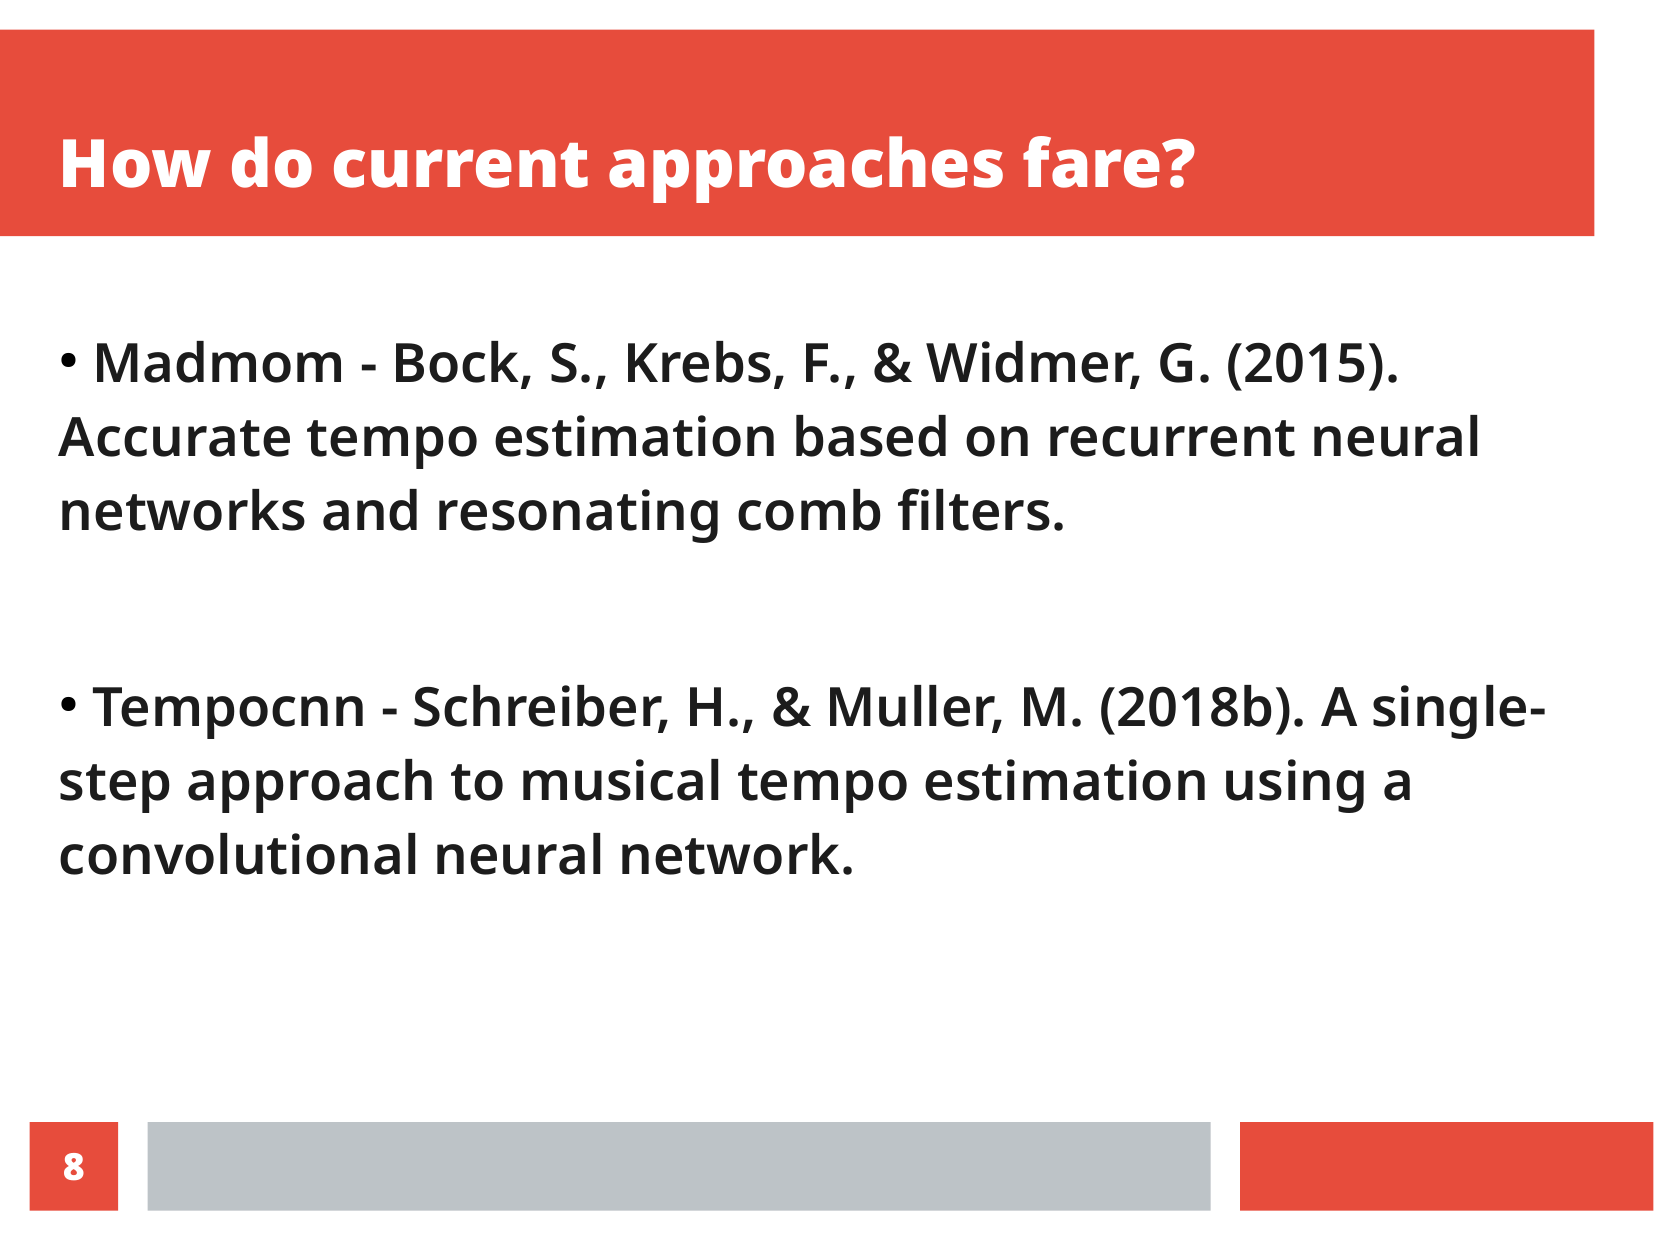

# How do current approaches fare?
 Madmom - Bock, S., Krebs, F., & Widmer, G. (2015). Accurate tempo estimation based on recurrent neural networks and resonating comb filters.
 Tempocnn - Schreiber, H., & Muller, M. (2018b). A single-step approach to musical tempo estimation using a convolutional neural network.
8